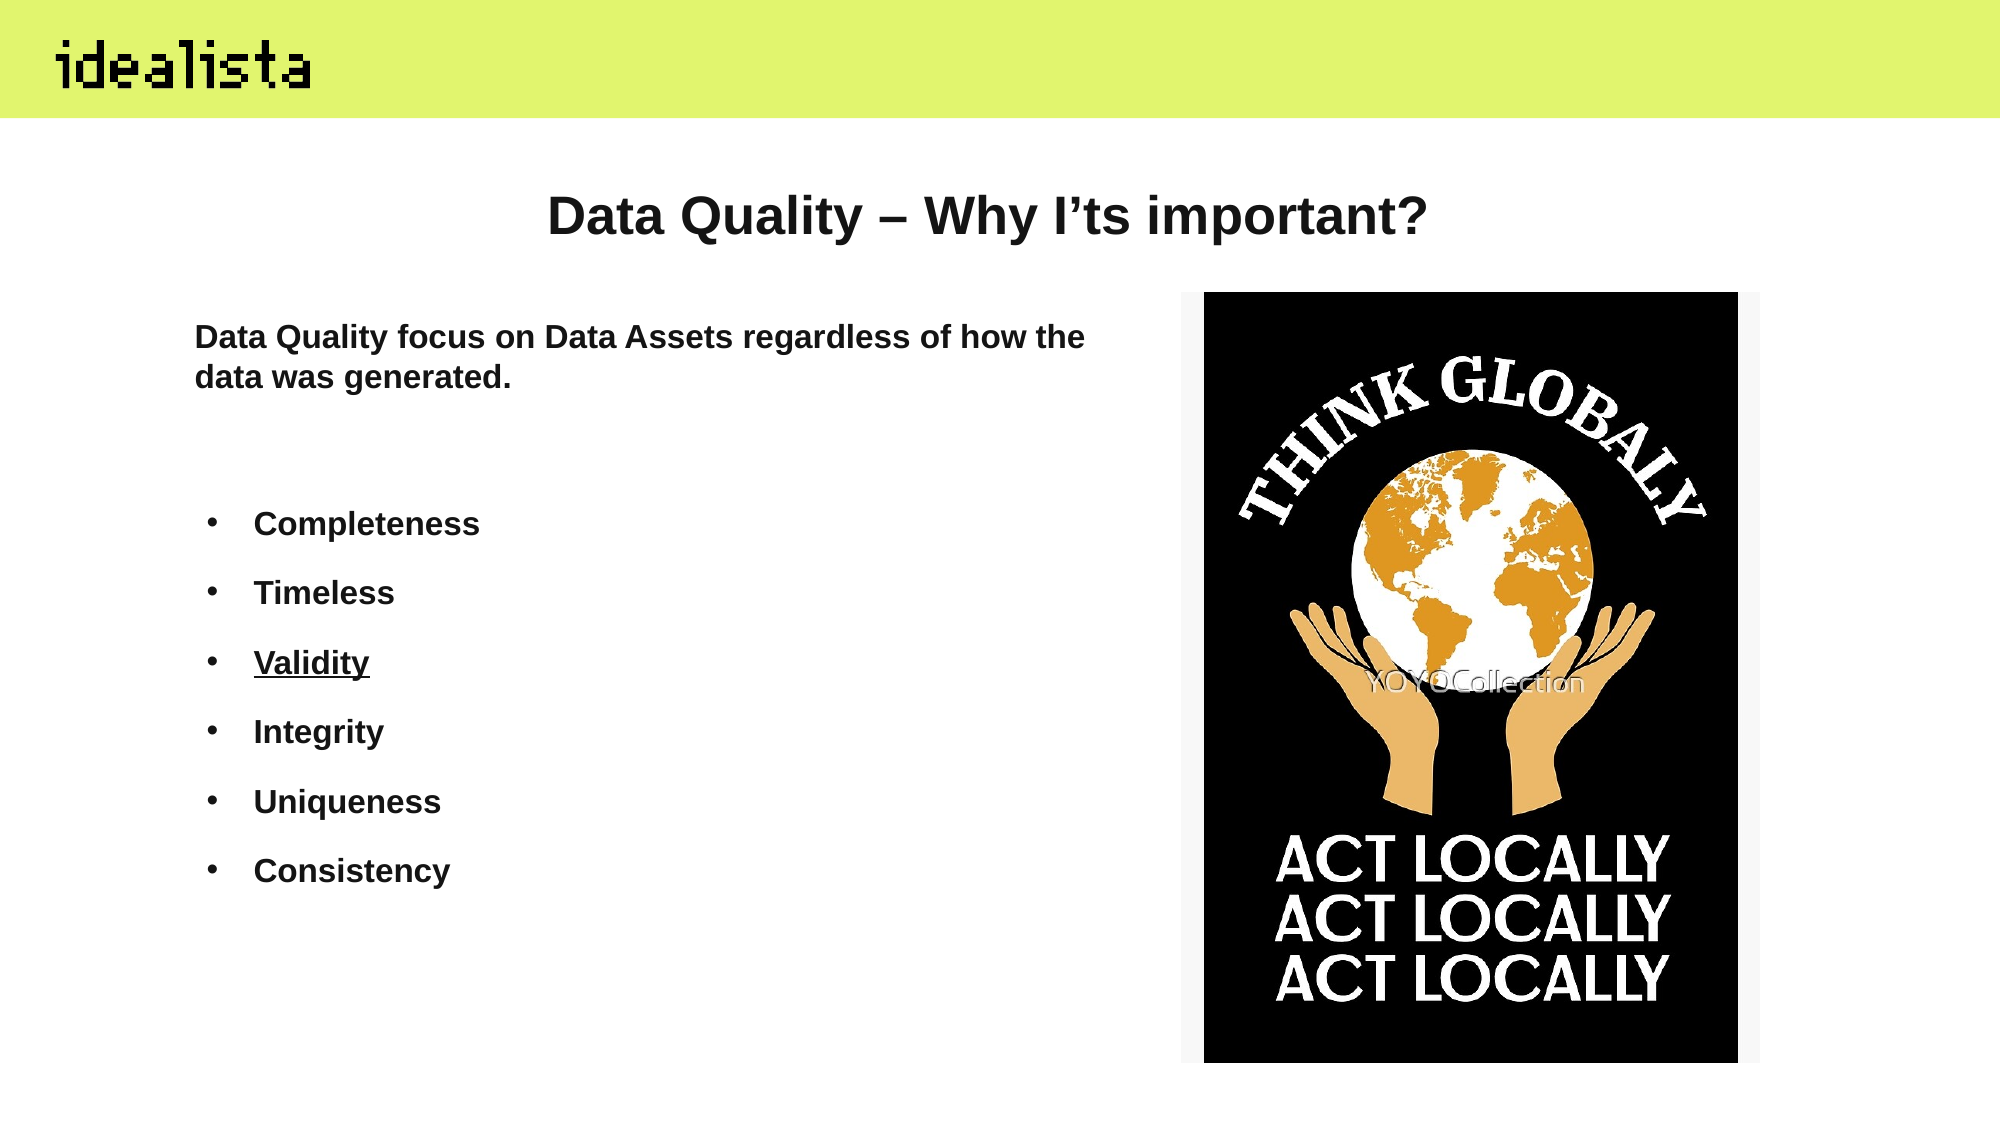

Data Quality – Why I’ts important?
#
Data Quality focus on Data Assets regardless of how the data was generated.
Completeness
Timeless
Validity
Integrity
Uniqueness
Consistency